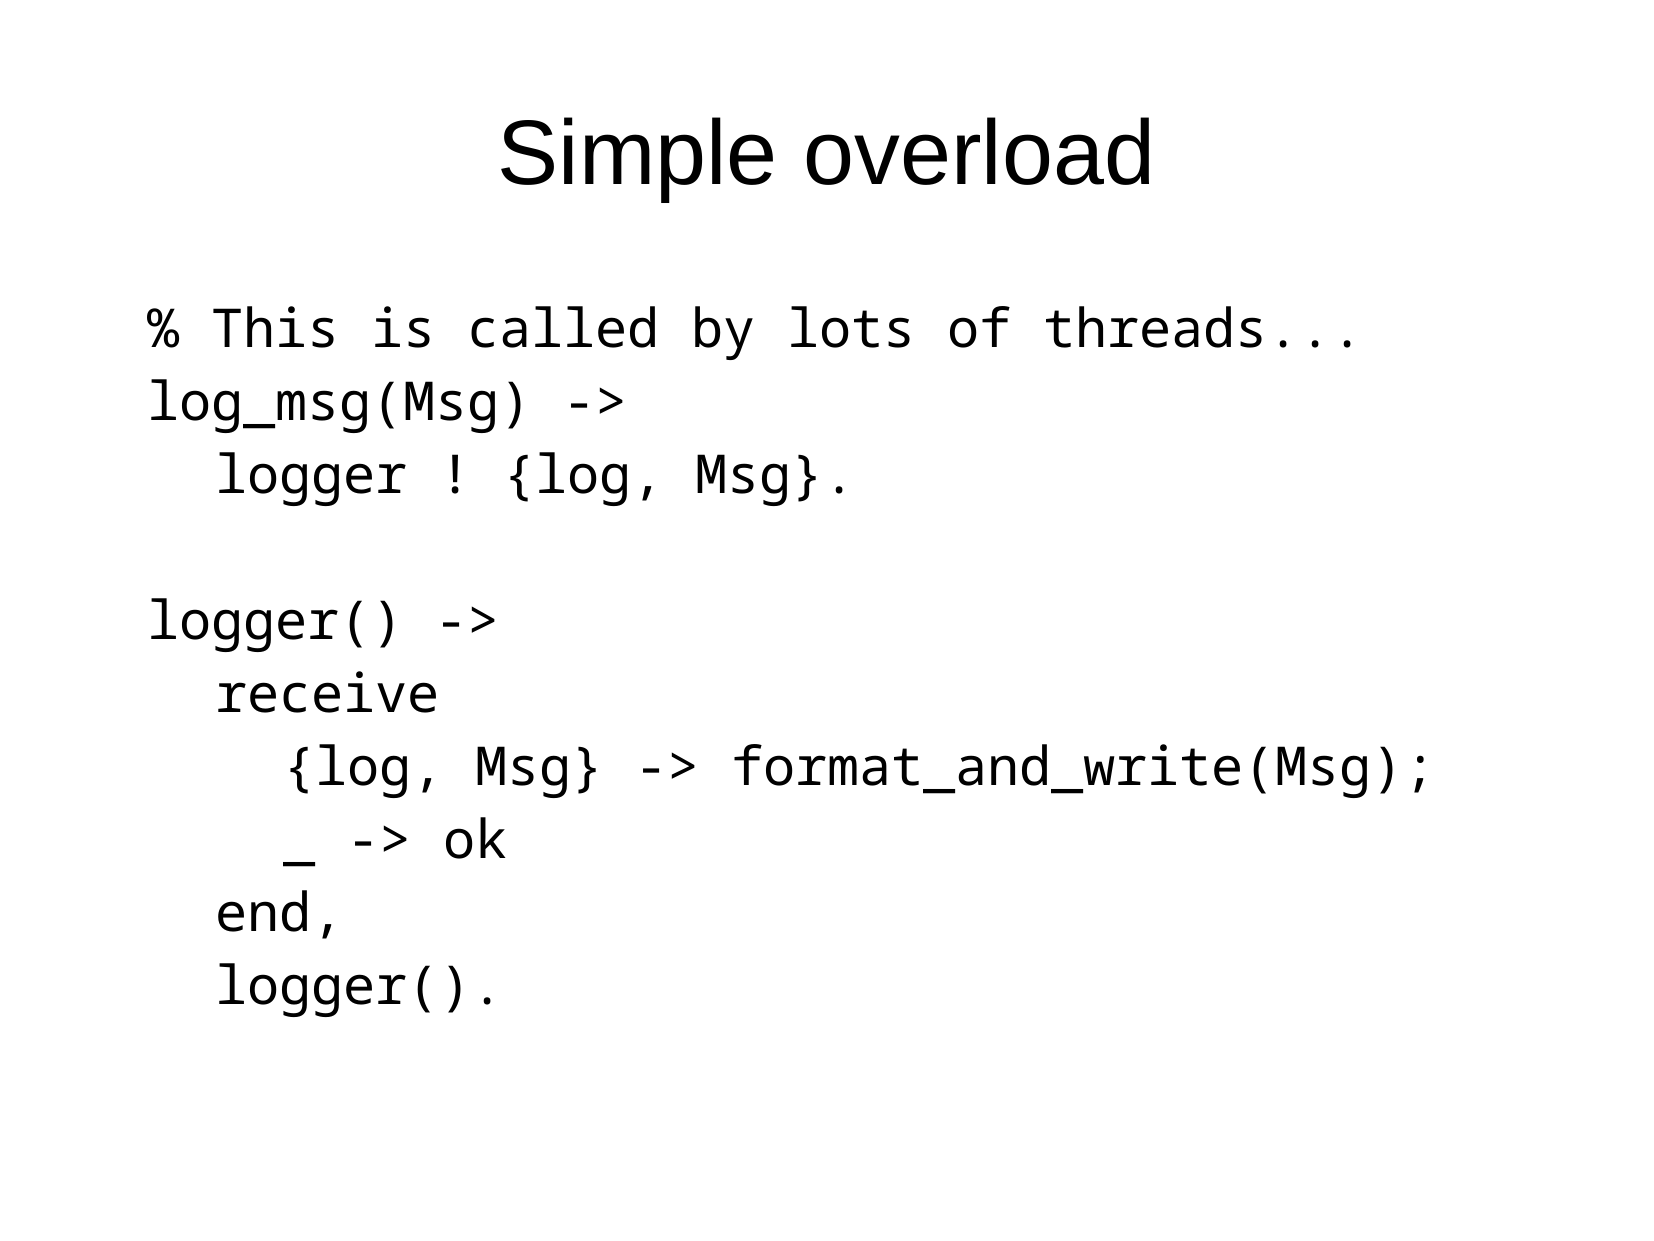

# Simple overload
% This is called by lots of threads...
log_msg(Msg) ->
	logger ! {log, Msg}.
logger() ->
	receive
		{log, Msg} -> format_and_write(Msg);
		_ -> ok
	end,
	logger().